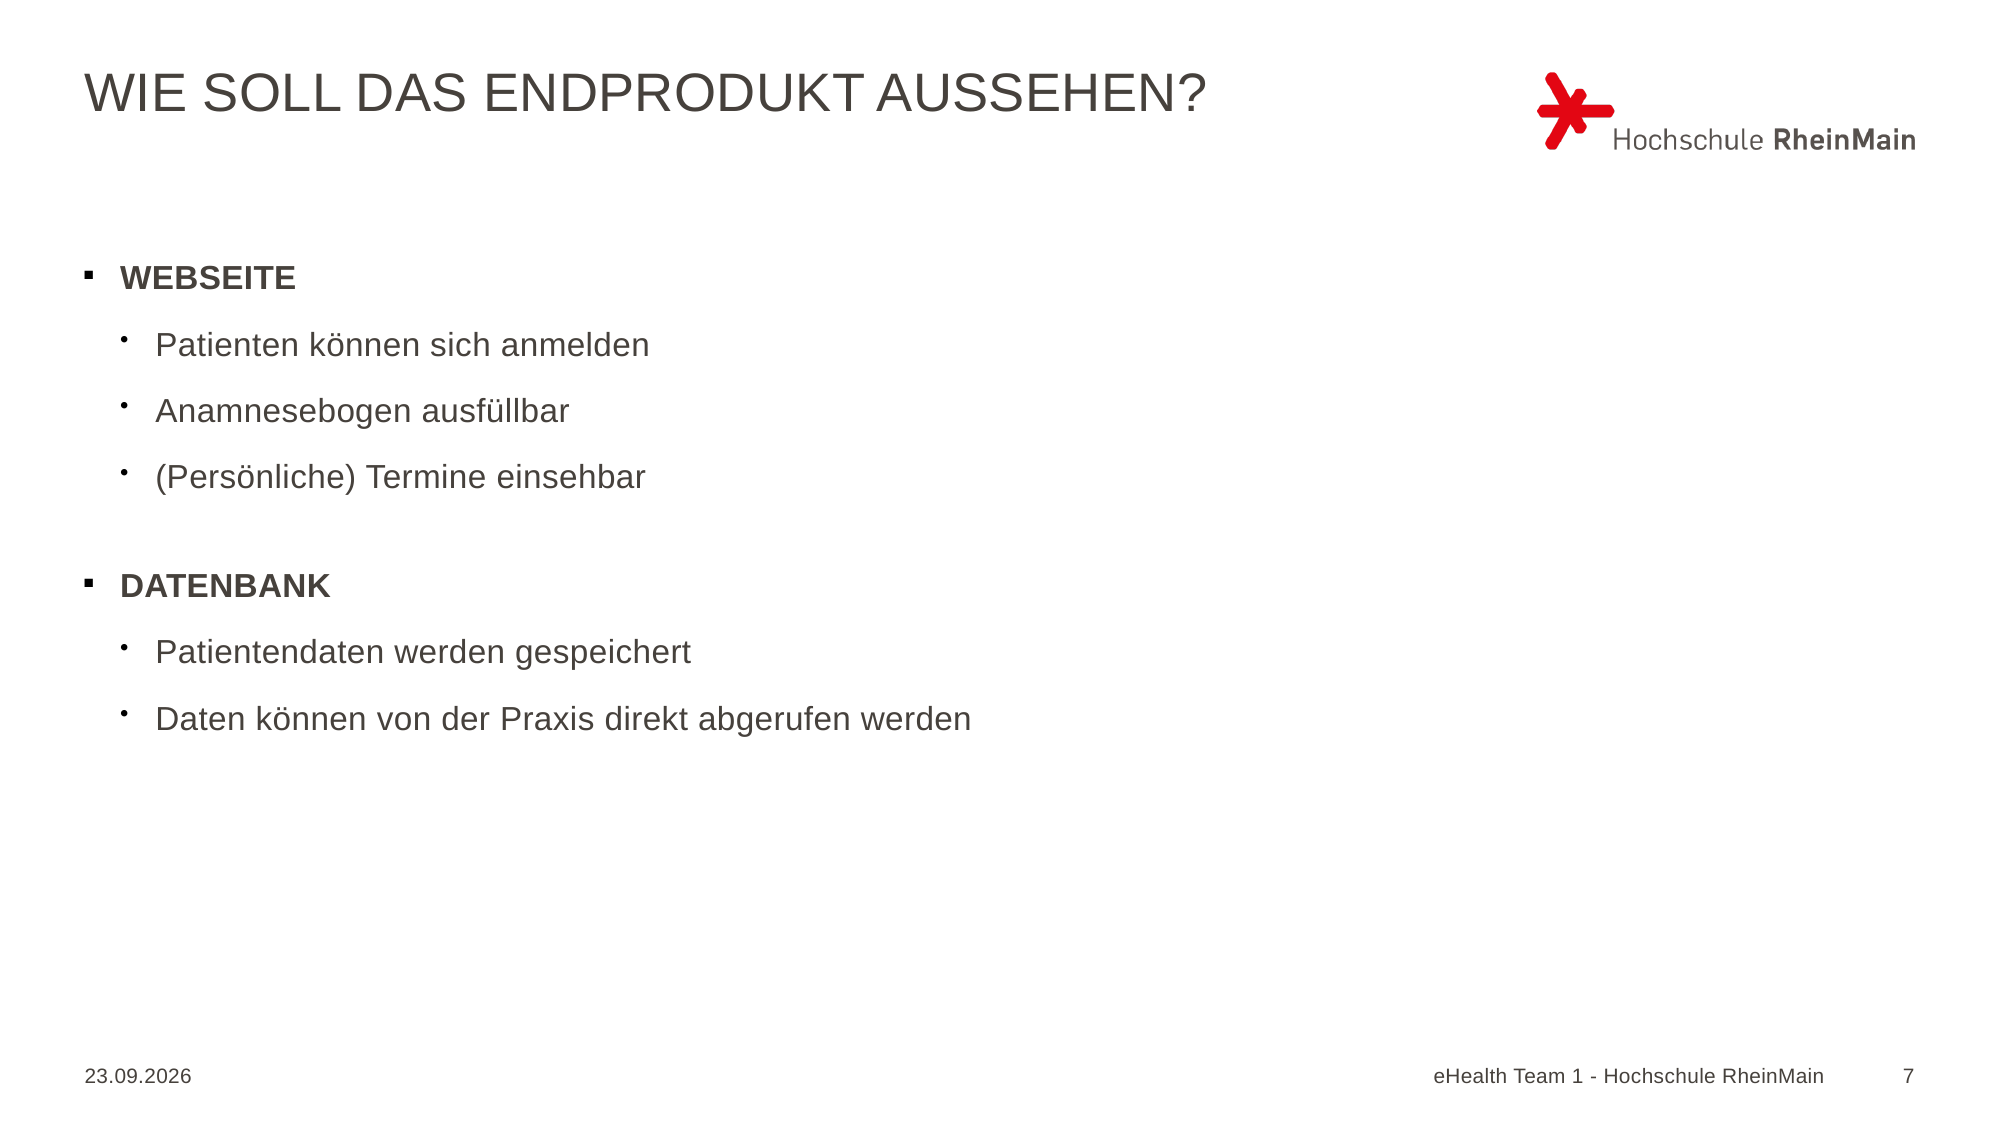

WIE SOLL DAS ENDPRODUKT AUSSEHEN?
# WEBSEITE
Patienten können sich anmelden
Anamnesebogen ausfüllbar
(Persönliche) Termine einsehbar
DATENBANK
Patientendaten werden gespeichert
Daten können von der Praxis direkt abgerufen werden
eHealth Team 1 - Hochschule RheinMain